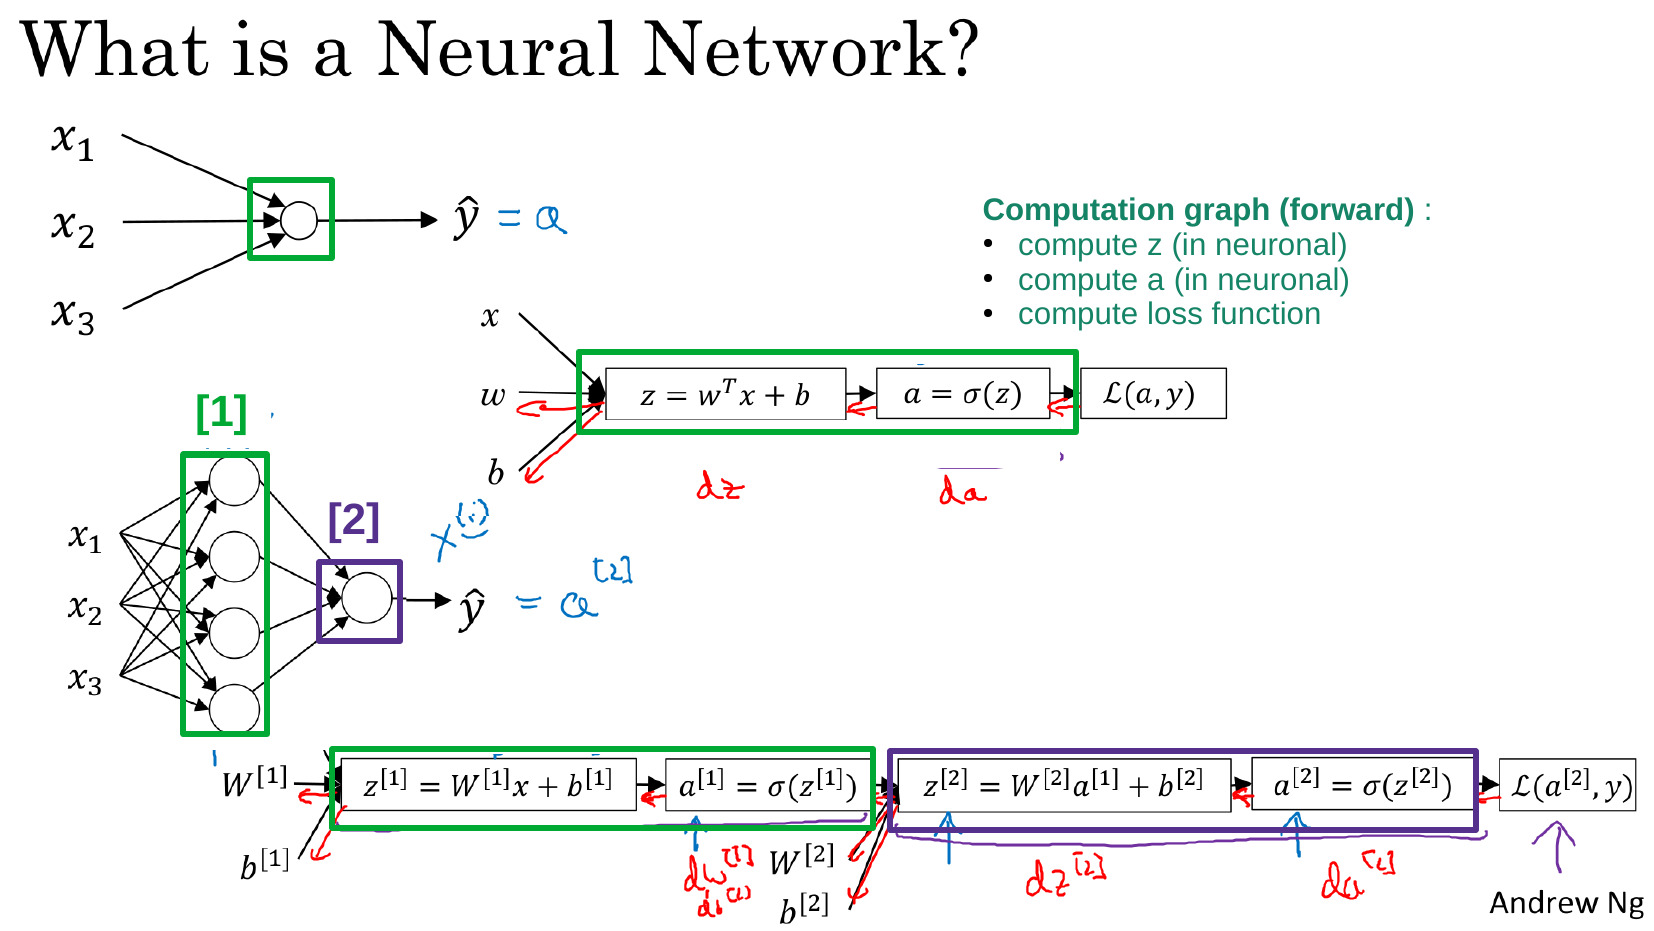

Computation graph (forward) :
compute z (in neuronal)
compute a (in neuronal)
compute loss function
[1]
[1]
[2]